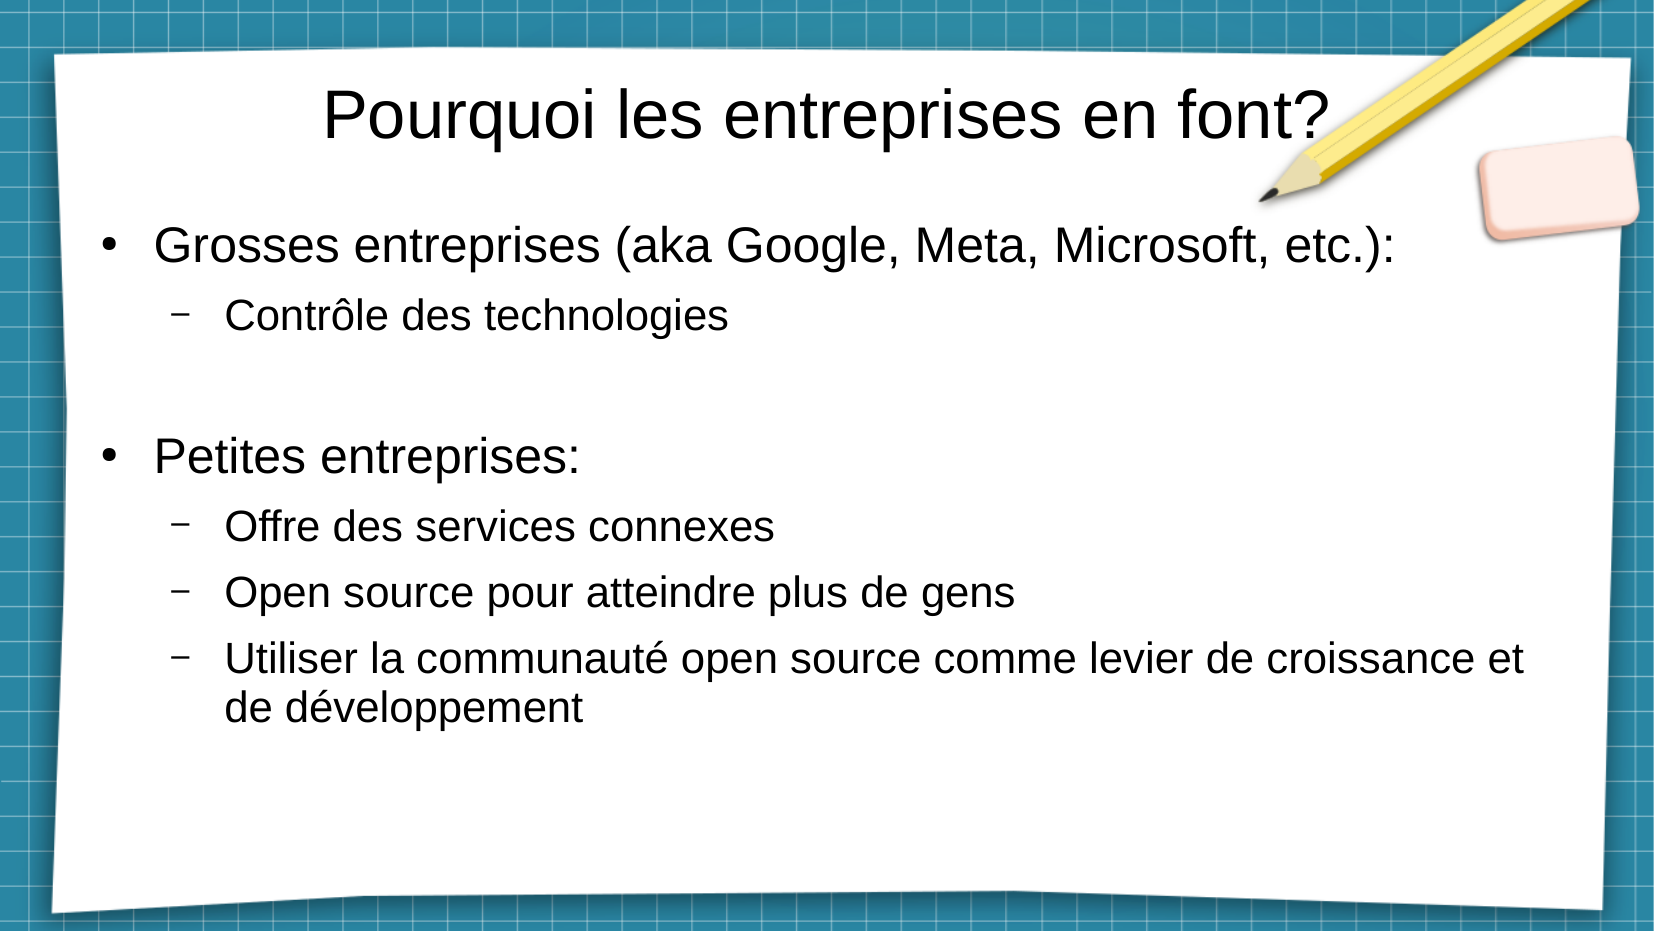

# Pourquoi les entreprises en font?
Grosses entreprises (aka Google, Meta, Microsoft, etc.):
Contrôle des technologies
Petites entreprises:
Offre des services connexes
Open source pour atteindre plus de gens
Utiliser la communauté open source comme levier de croissance et de développement